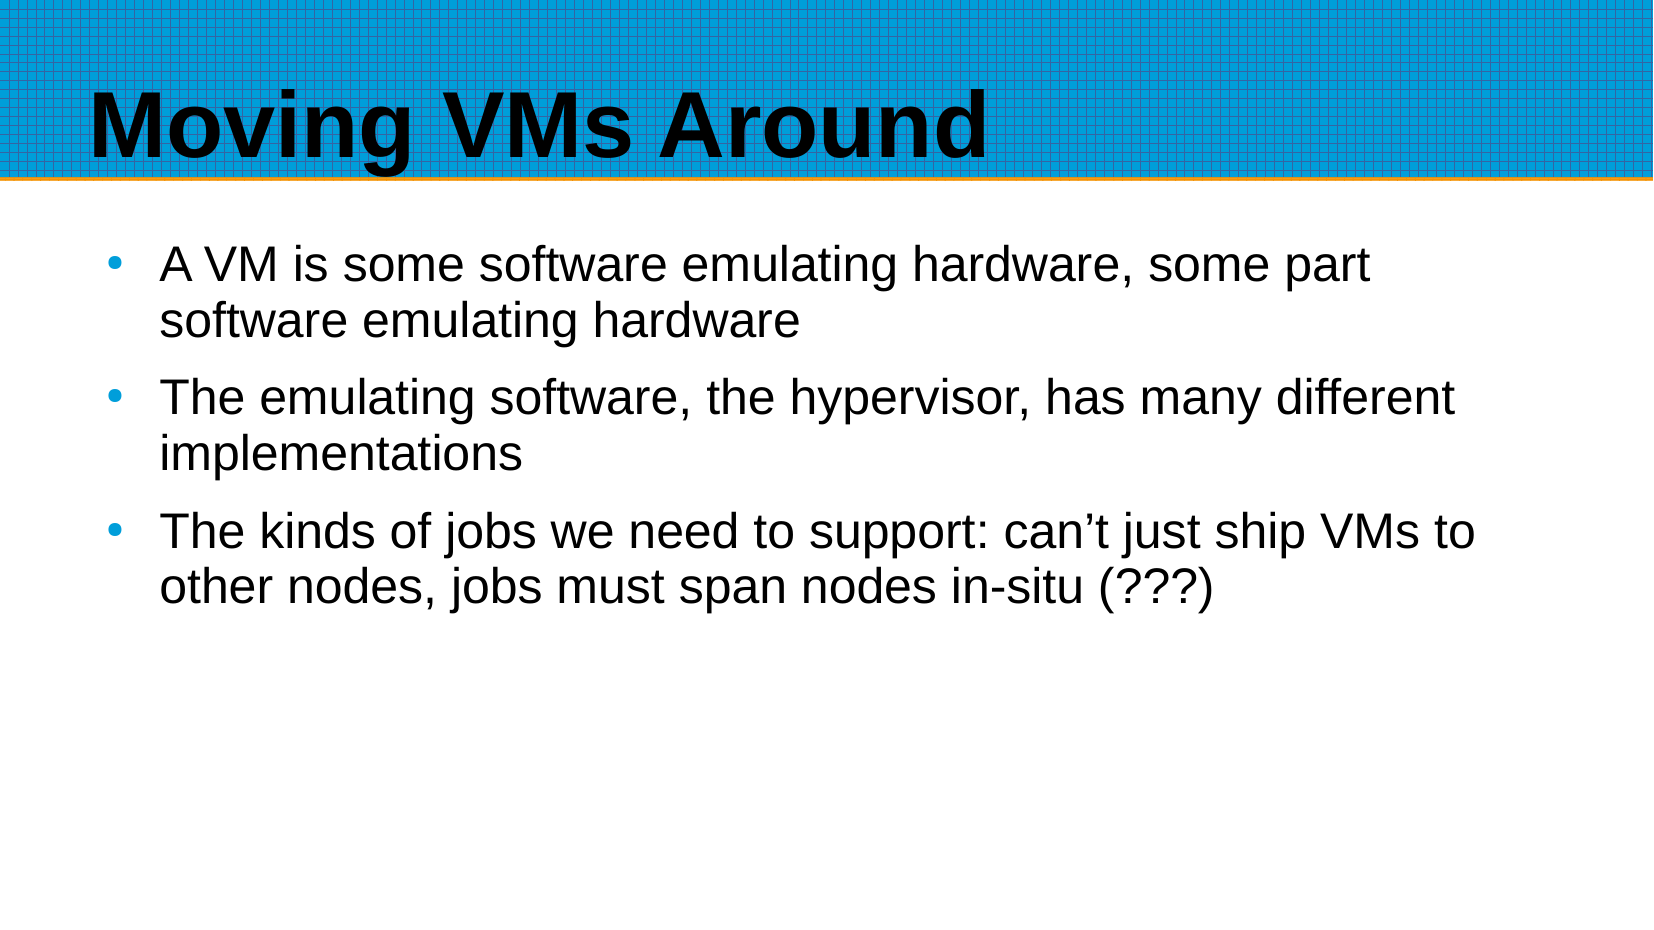

# Moving VMs Around
A VM is some software emulating hardware, some part software emulating hardware
The emulating software, the hypervisor, has many different implementations
The kinds of jobs we need to support: can’t just ship VMs to other nodes, jobs must span nodes in-situ (???)